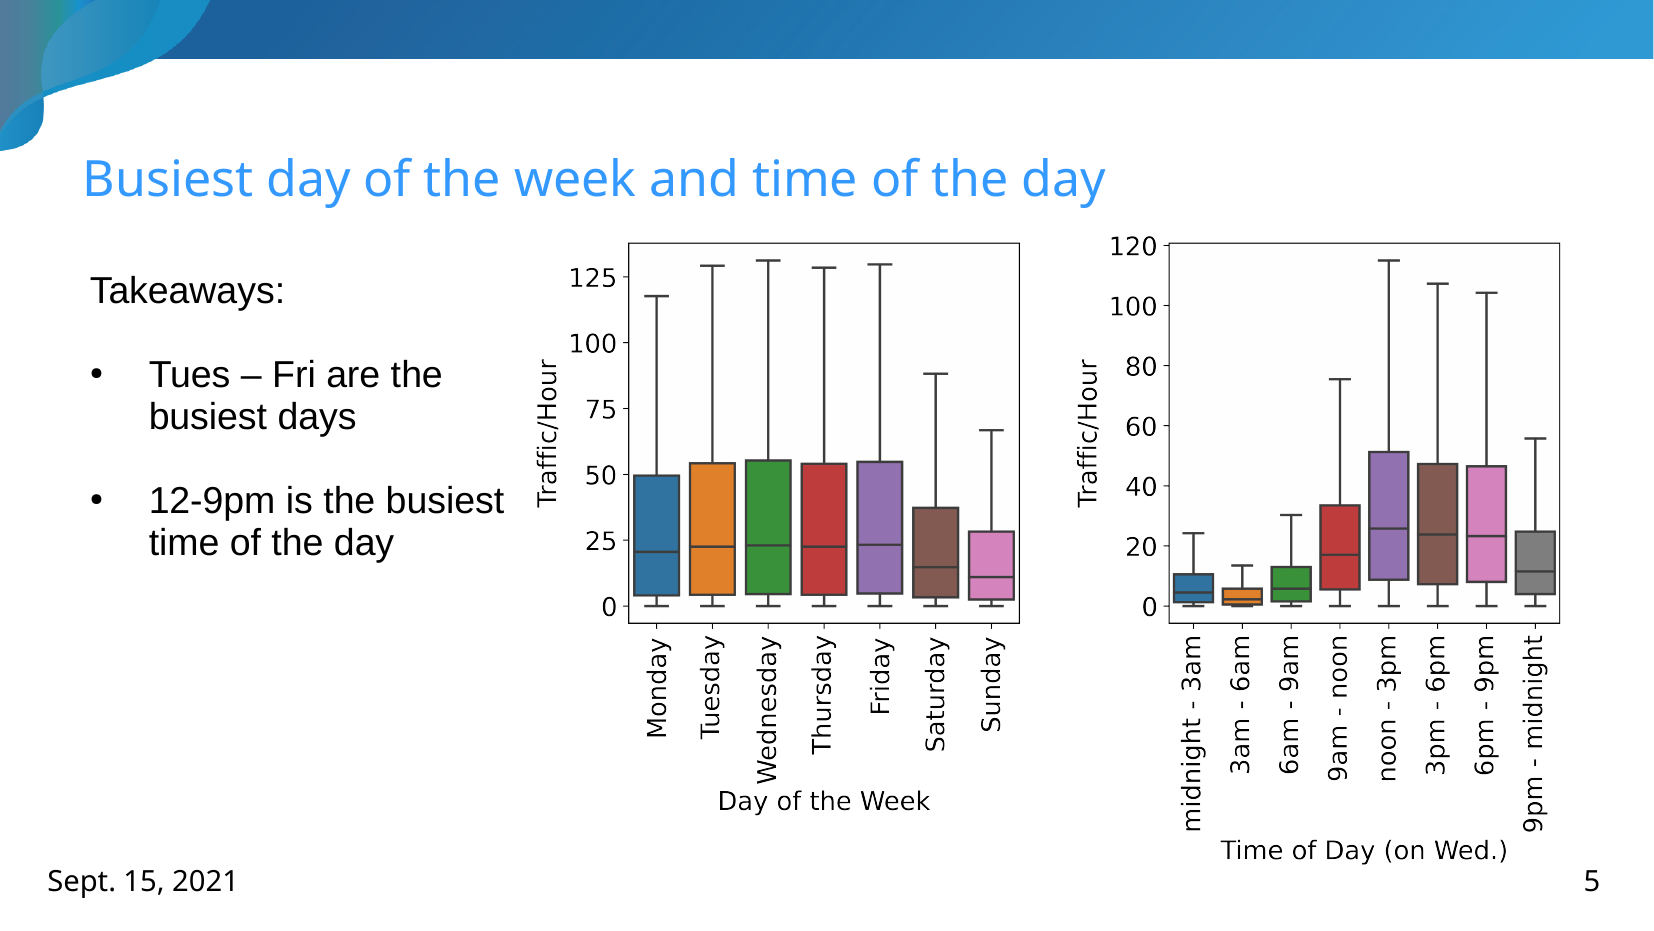

# Busiest day of the week and time of the day
Takeaways:
Tues – Fri are the busiest days
12-9pm is the busiest time of the day
Sept. 15, 2021
5